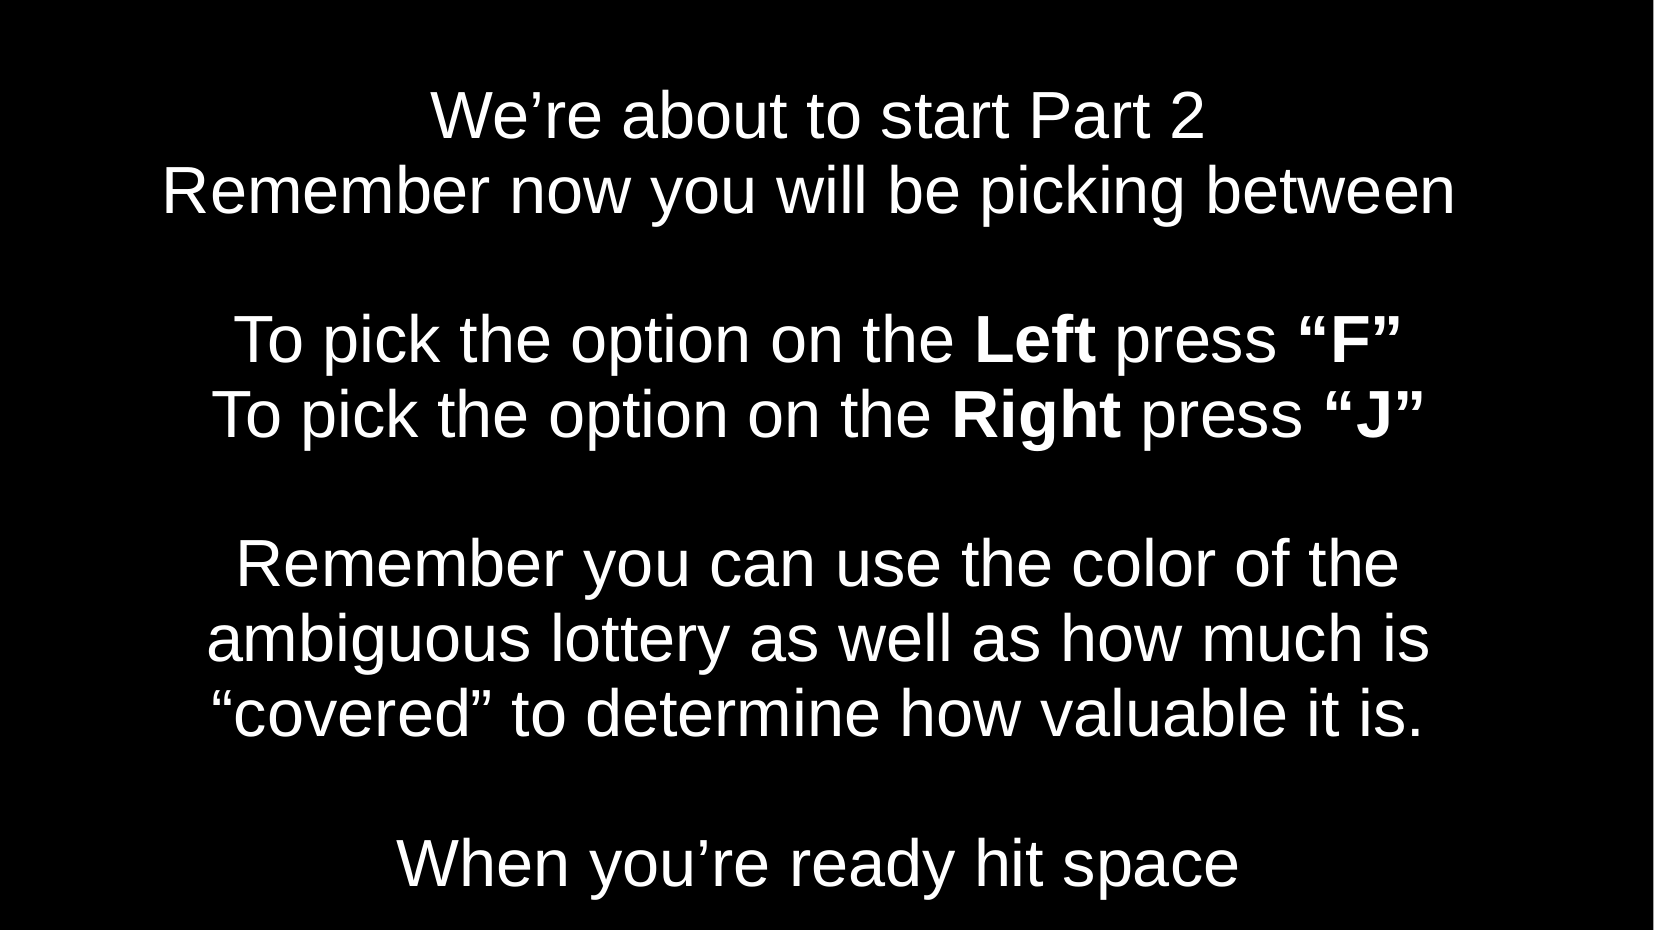

# We’re about to start Part 2
Remember now you will be picking between
To pick the option on the Left press “F”
To pick the option on the Right press “J”
Remember you can use the color of the ambiguous lottery as well as how much is “covered” to determine how valuable it is.
When you’re ready hit space